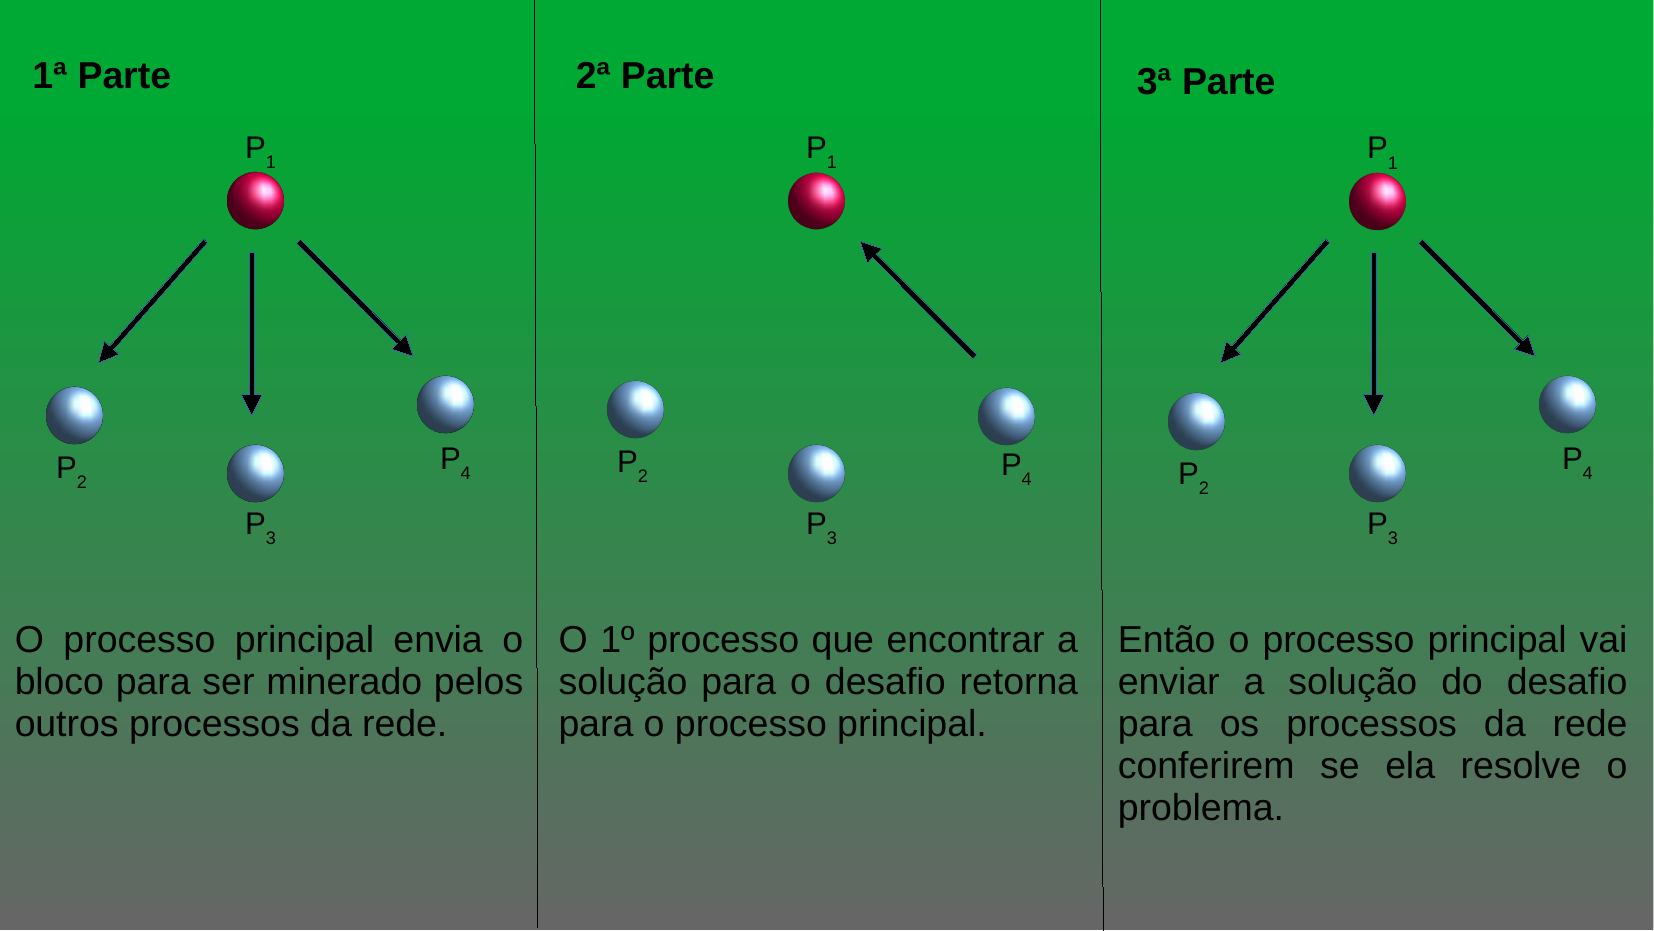

1ª Parte
2ª Parte
3ª Parte
P1
P1
P1
P4
P4
P2
P4
P2
P2
P3
P3
P3
O processo principal envia o bloco para ser minerado pelos outros processos da rede.
O 1º processo que encontrar a solução para o desafio retorna para o processo principal.
Então o processo principal vai enviar a solução do desafio para os processos da rede conferirem se ela resolve o problema.